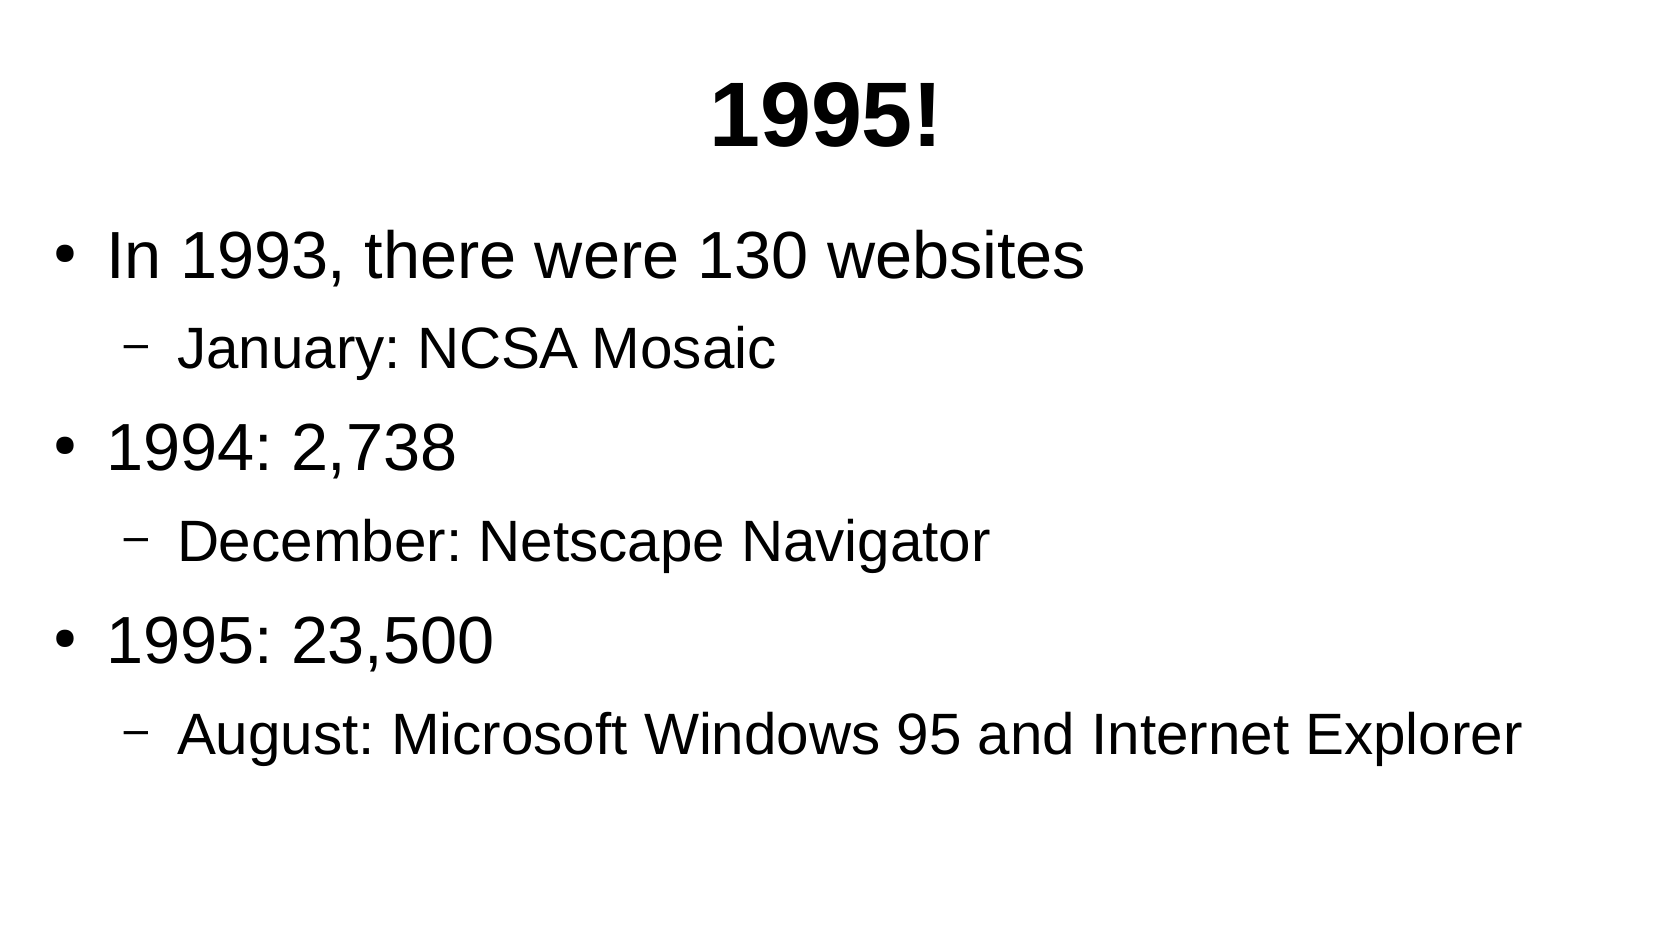

# 1995!
In 1993, there were 130 websites
January: NCSA Mosaic
1994: 2,738
December: Netscape Navigator
1995: 23,500
August: Microsoft Windows 95 and Internet Explorer